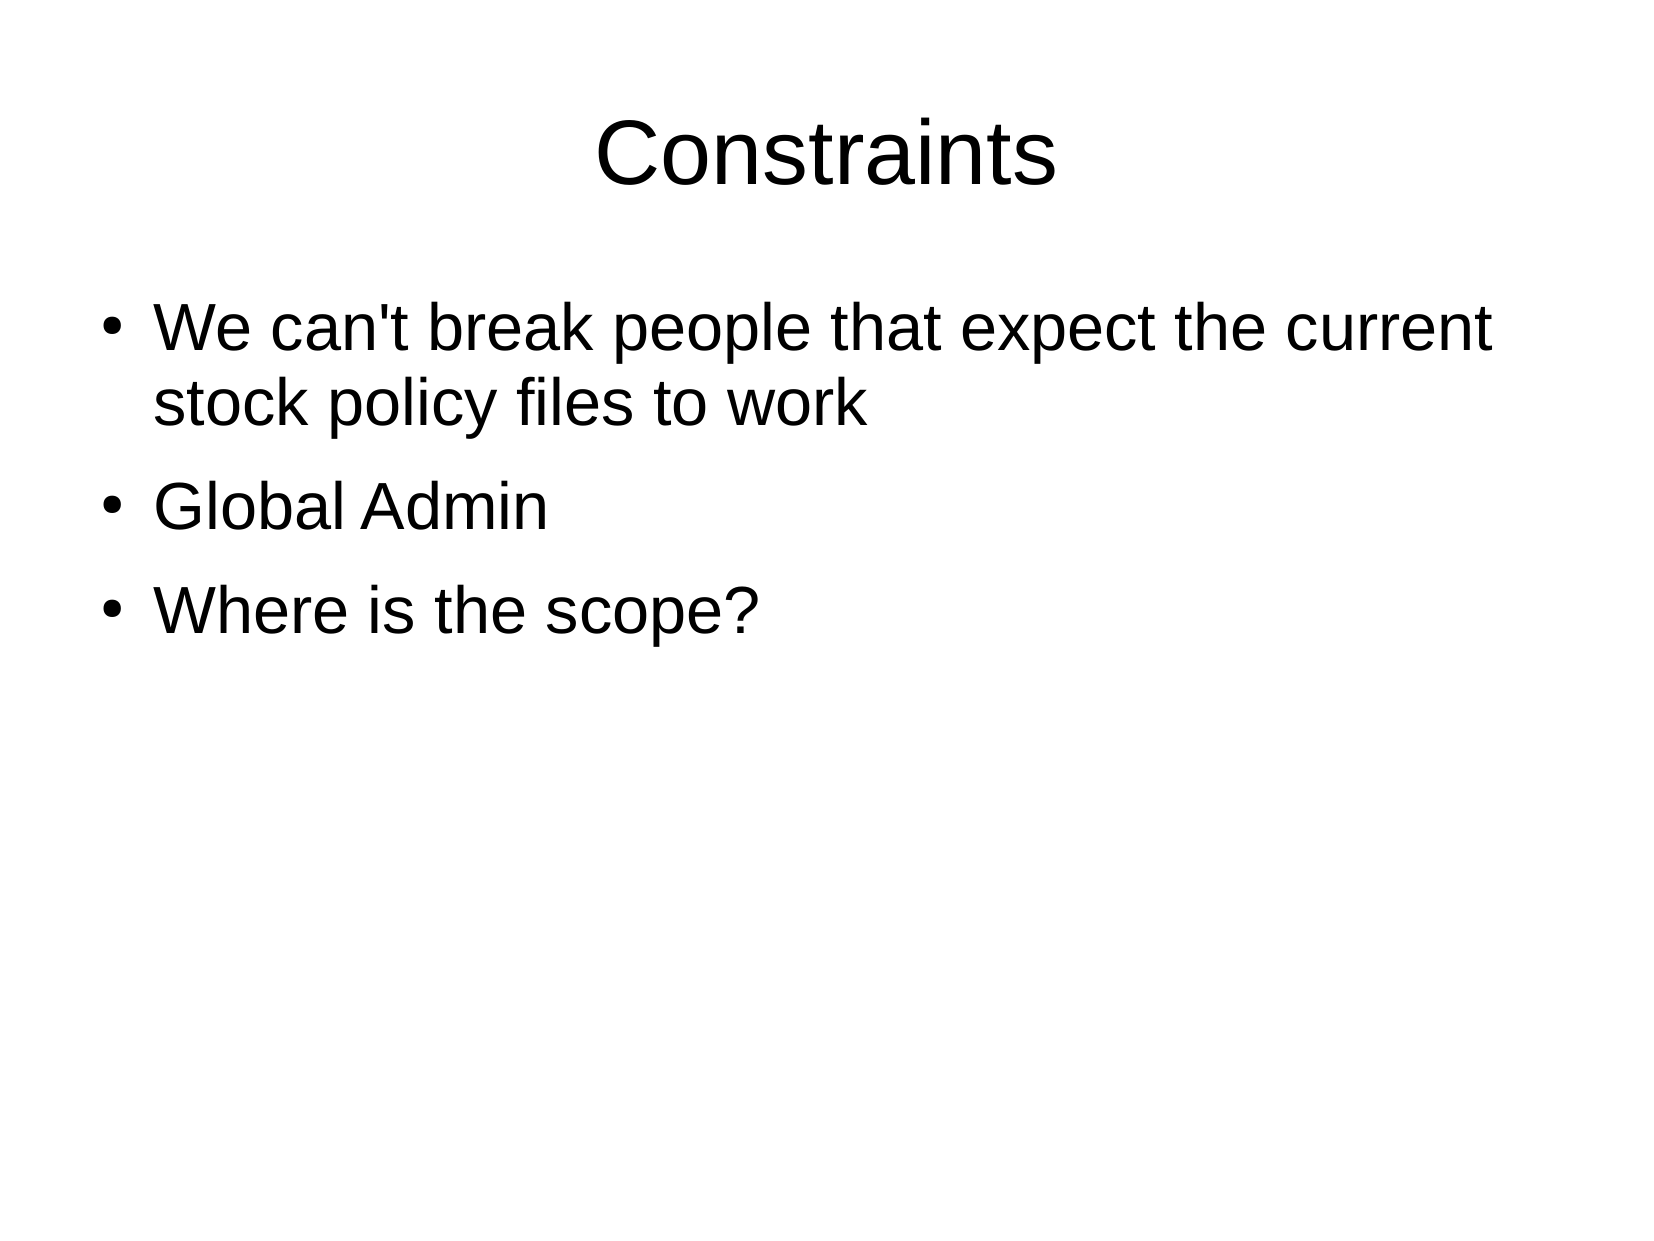

# Constraints
We can't break people that expect the current stock policy files to work
Global Admin
Where is the scope?